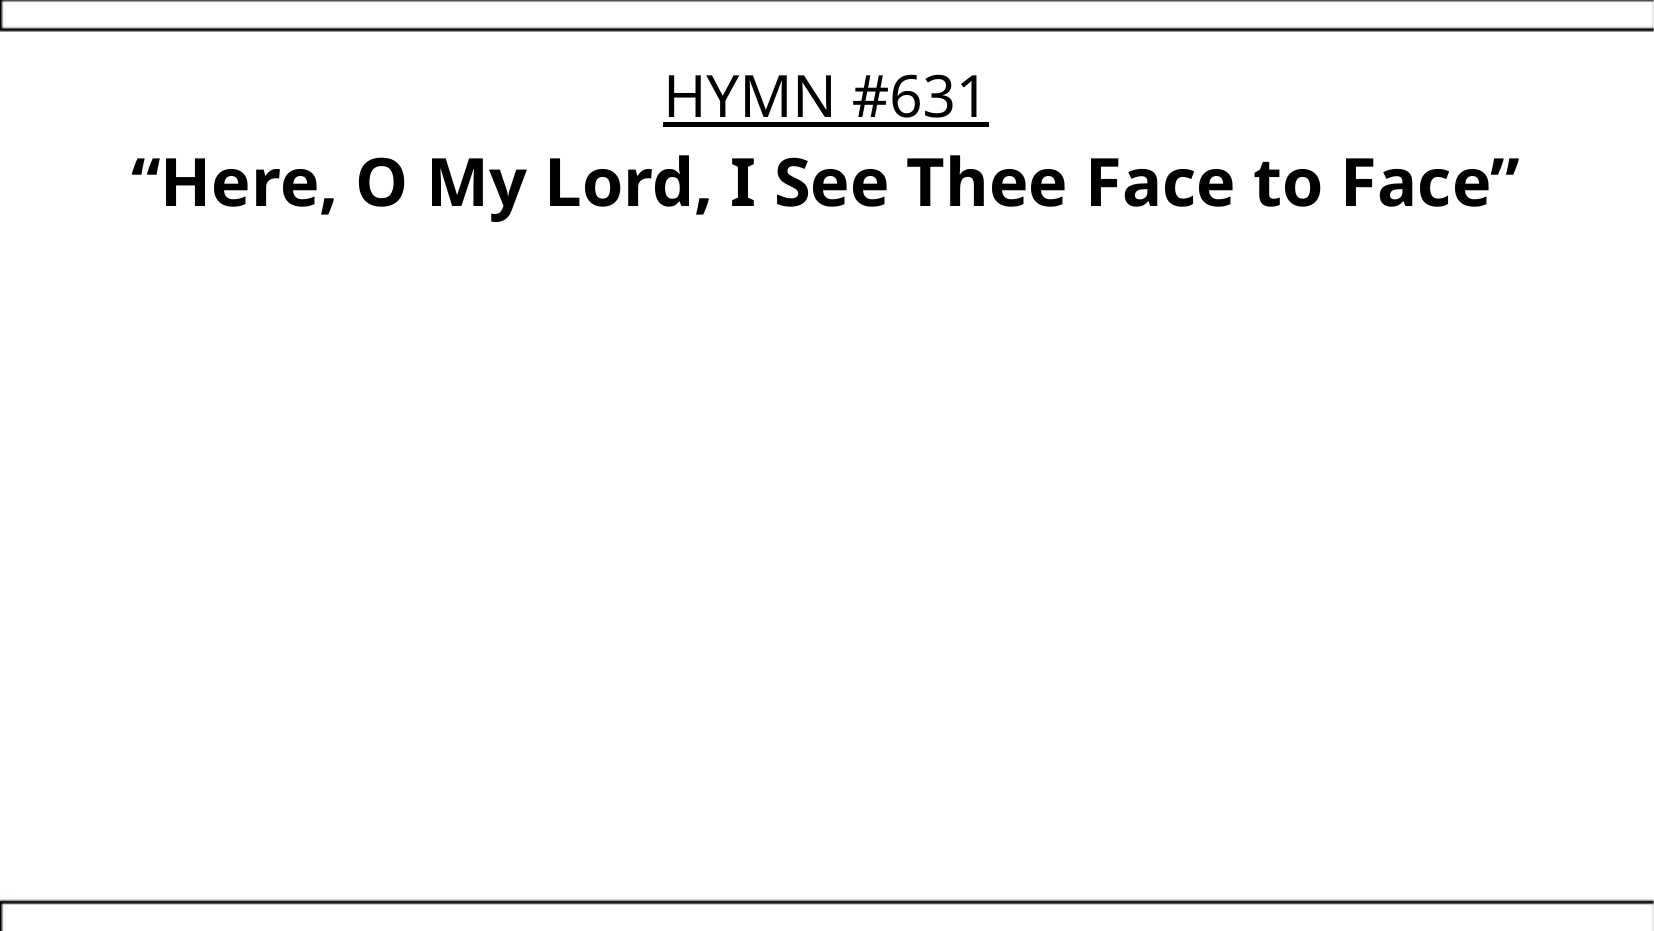

HYMN #631
“Here, O My Lord, I See Thee Face to Face”